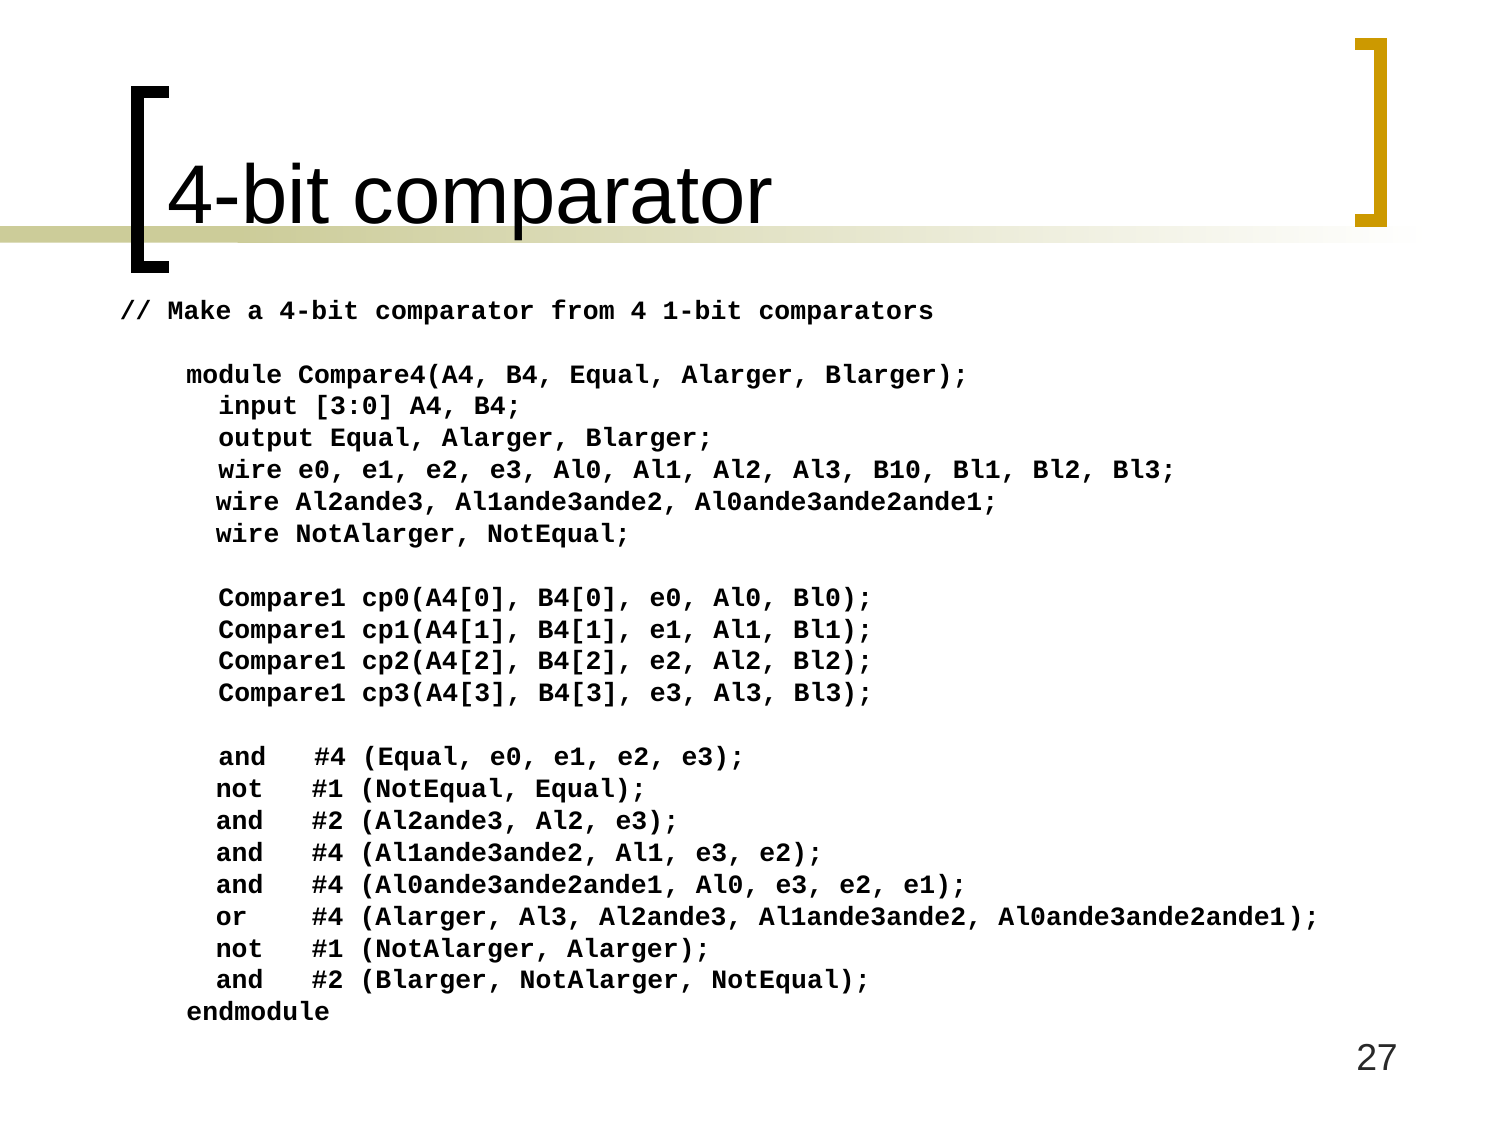

# 4-bit comparator
// Make a 4-bit comparator from 4 1-bit comparators
module Compare4(A4, B4, Equal, Alarger, Blarger);
 input [3:0] A4, B4;
 output Equal, Alarger, Blarger;
 wire e0, e1, e2, e3, Al0, Al1, Al2, Al3, B10, Bl1, Bl2, Bl3;
 wire Al2ande3, Al1ande3ande2, Al0ande3ande2ande1;
 wire NotAlarger, NotEqual;
 Compare1 cp0(A4[0], B4[0], e0, Al0, Bl0);
 Compare1 cp1(A4[1], B4[1], e1, Al1, Bl1);
 Compare1 cp2(A4[2], B4[2], e2, Al2, Bl2);
 Compare1 cp3(A4[3], B4[3], e3, Al3, Bl3);
 and #4 (Equal, e0, e1, e2, e3);
 not #1 (NotEqual, Equal);
 and #2 (Al2ande3, Al2, e3);
 and #4 (Al1ande3ande2, Al1, e3, e2);
 and #4 (Al0ande3ande2ande1, Al0, e3, e2, e1);
 or #4 (Alarger, Al3, Al2ande3, Al1ande3ande2, Al0ande3ande2ande1);
 not #1 (NotAlarger, Alarger);
 and #2 (Blarger, NotAlarger, NotEqual);
endmodule
27